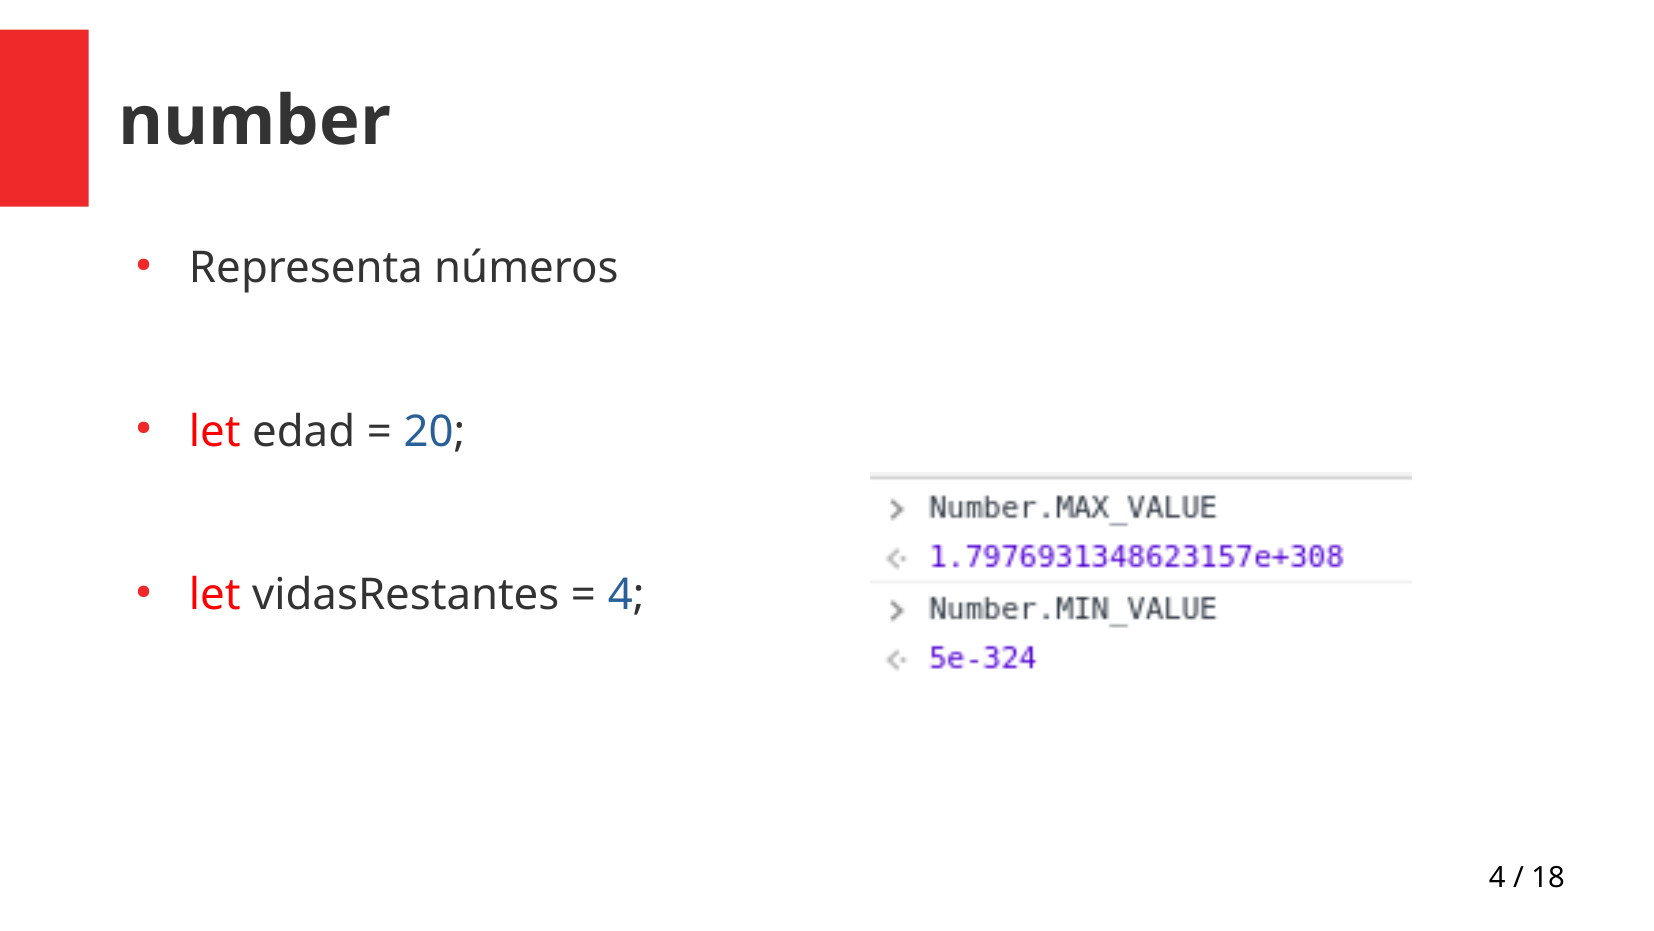

# number
Representa números
let edad = 20;
let vidasRestantes = 4;
4